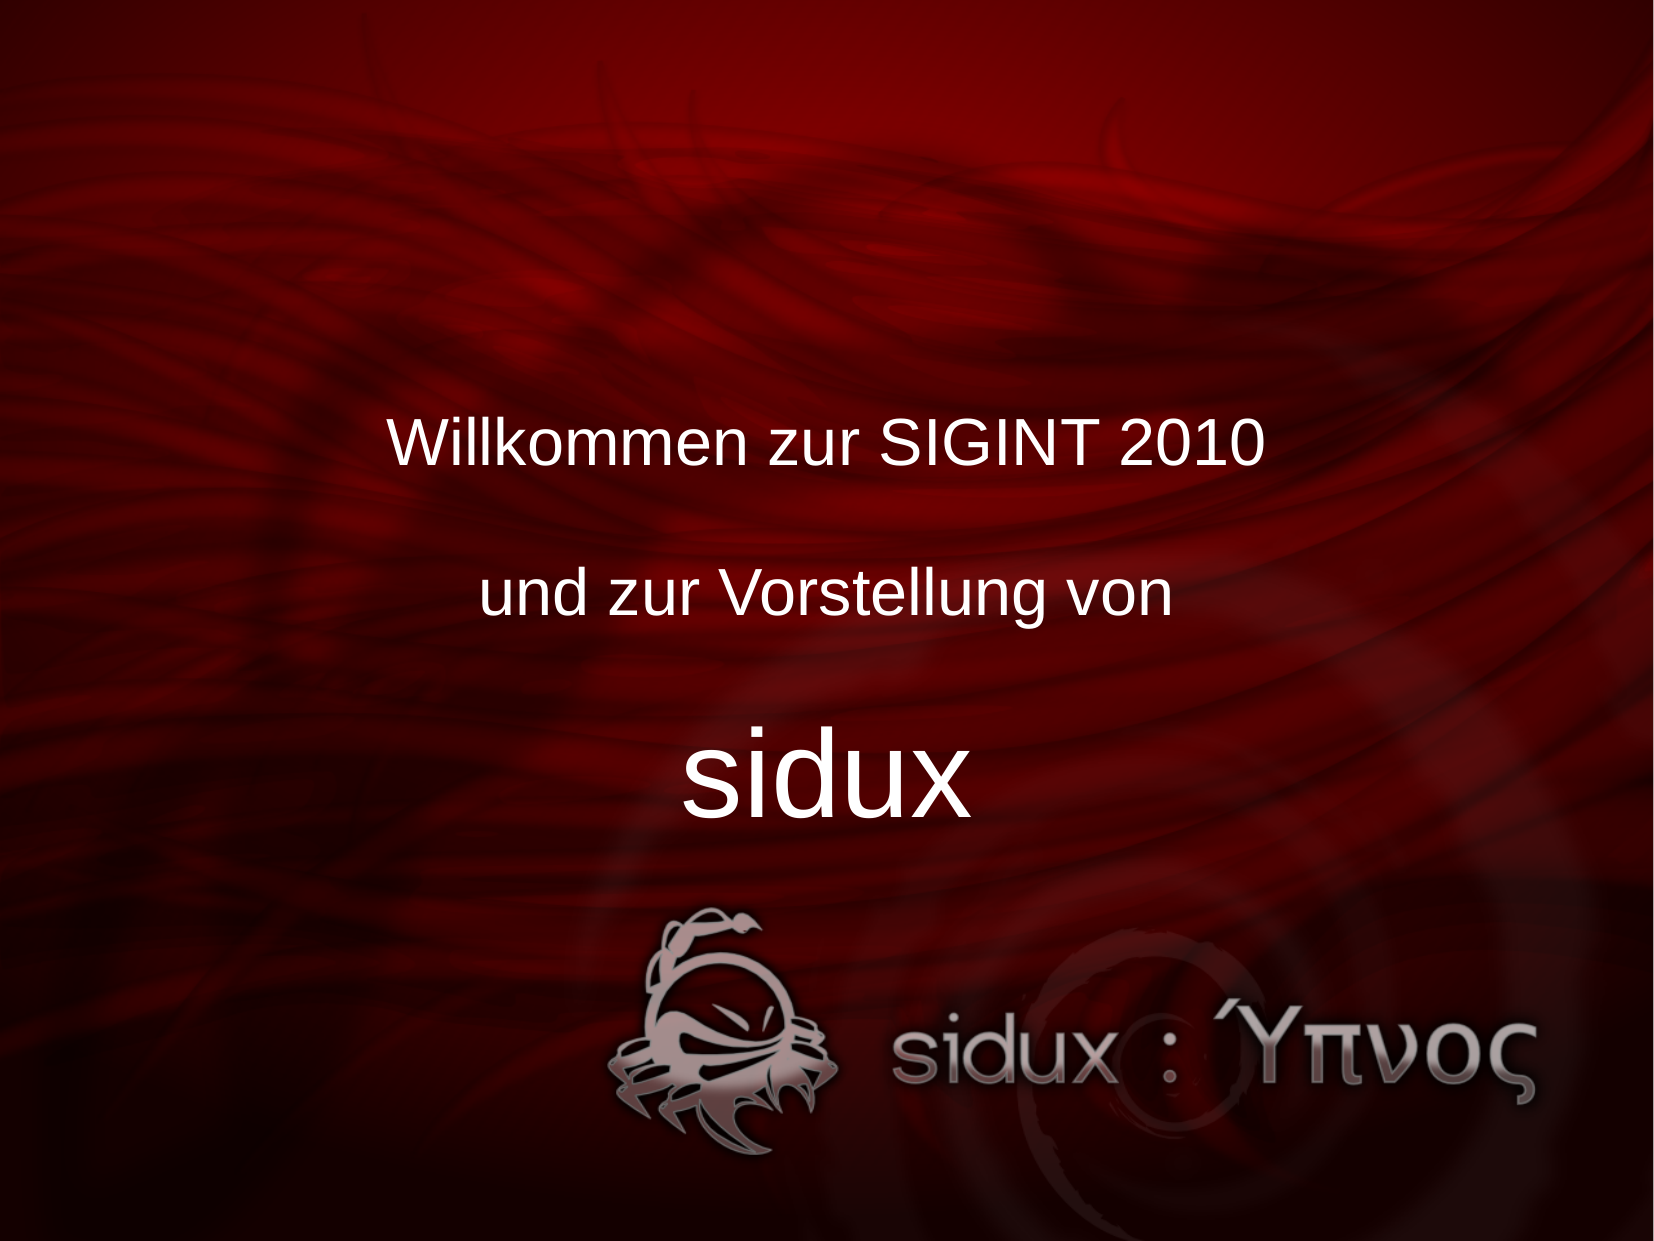

#
Willkommen zur SIGINT 2010
und zur Vorstellung von
sidux